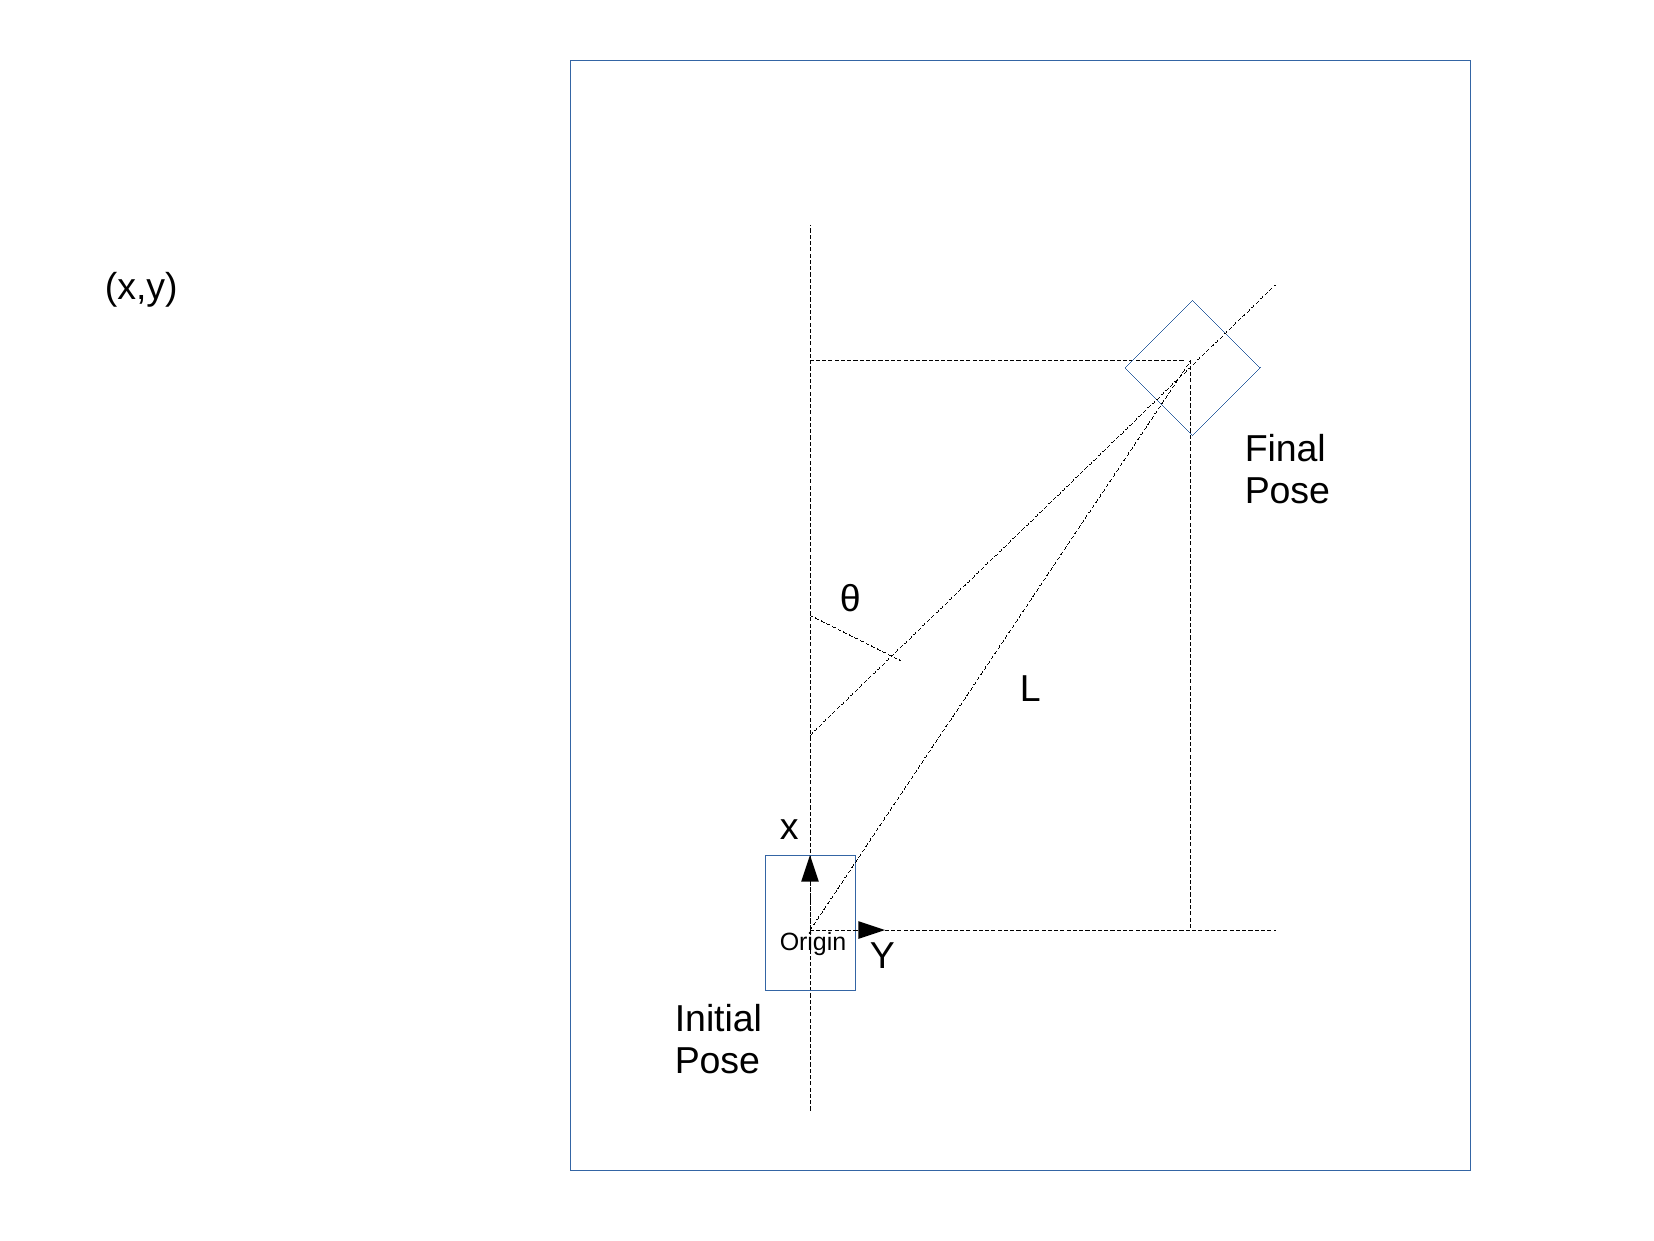

(x,y)
Final Pose
θ
L
x
Origin
Y
Initial Pose